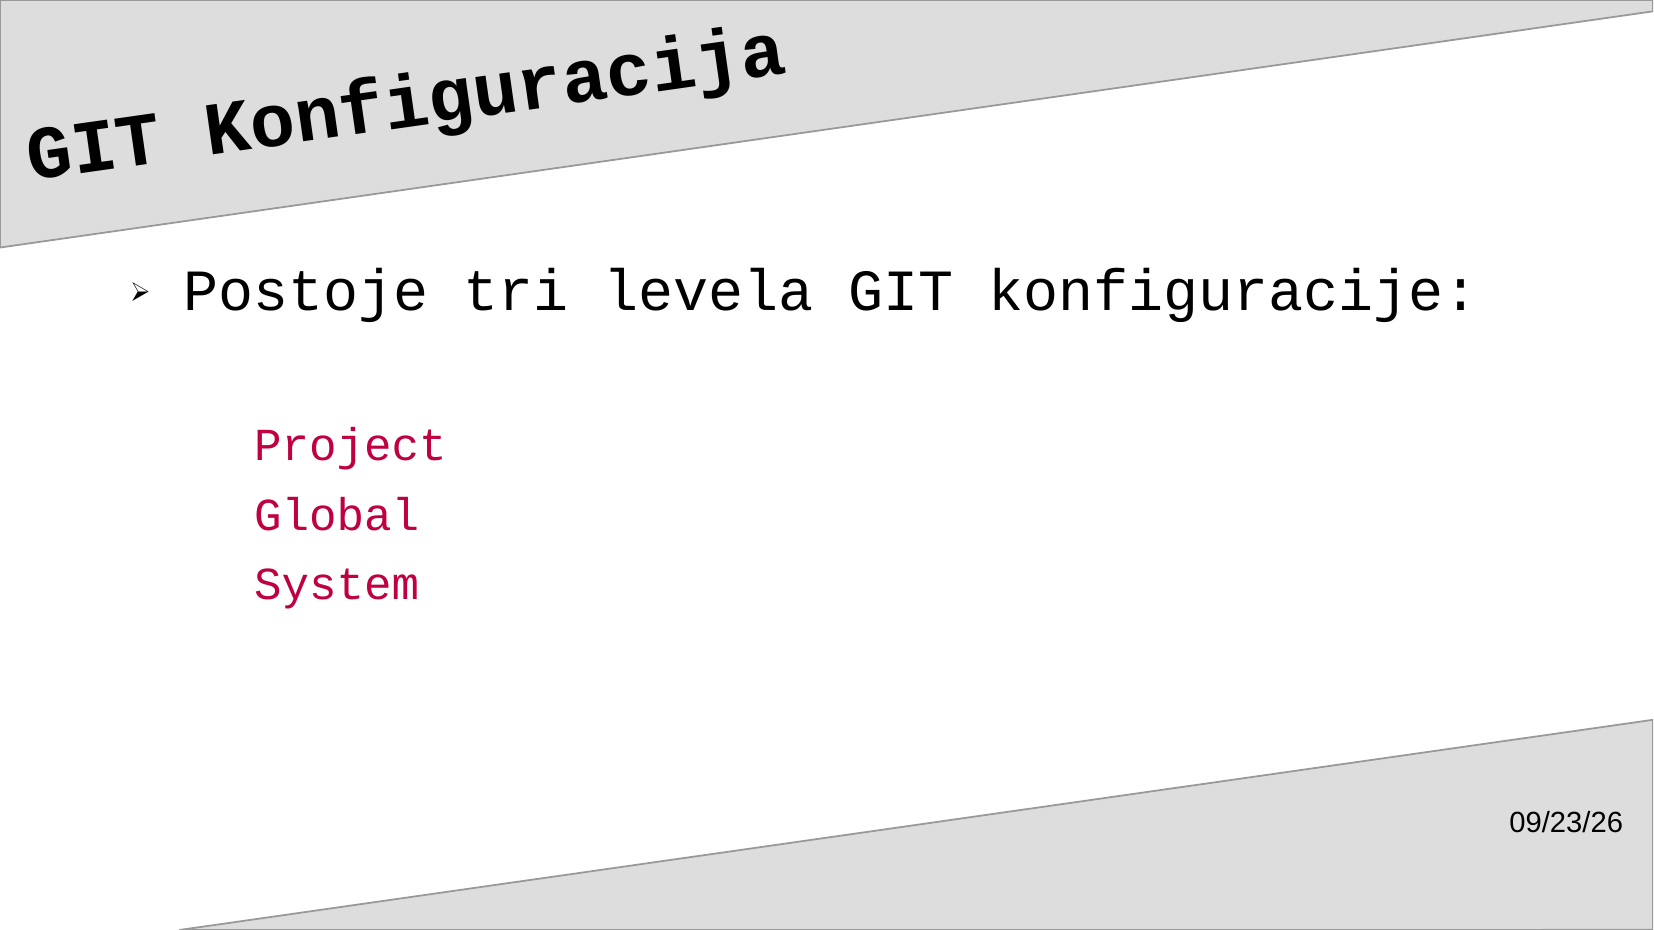

# GIT Konfiguracija
Postoje tri levela GIT konfiguracije:
Project
Global
System
20